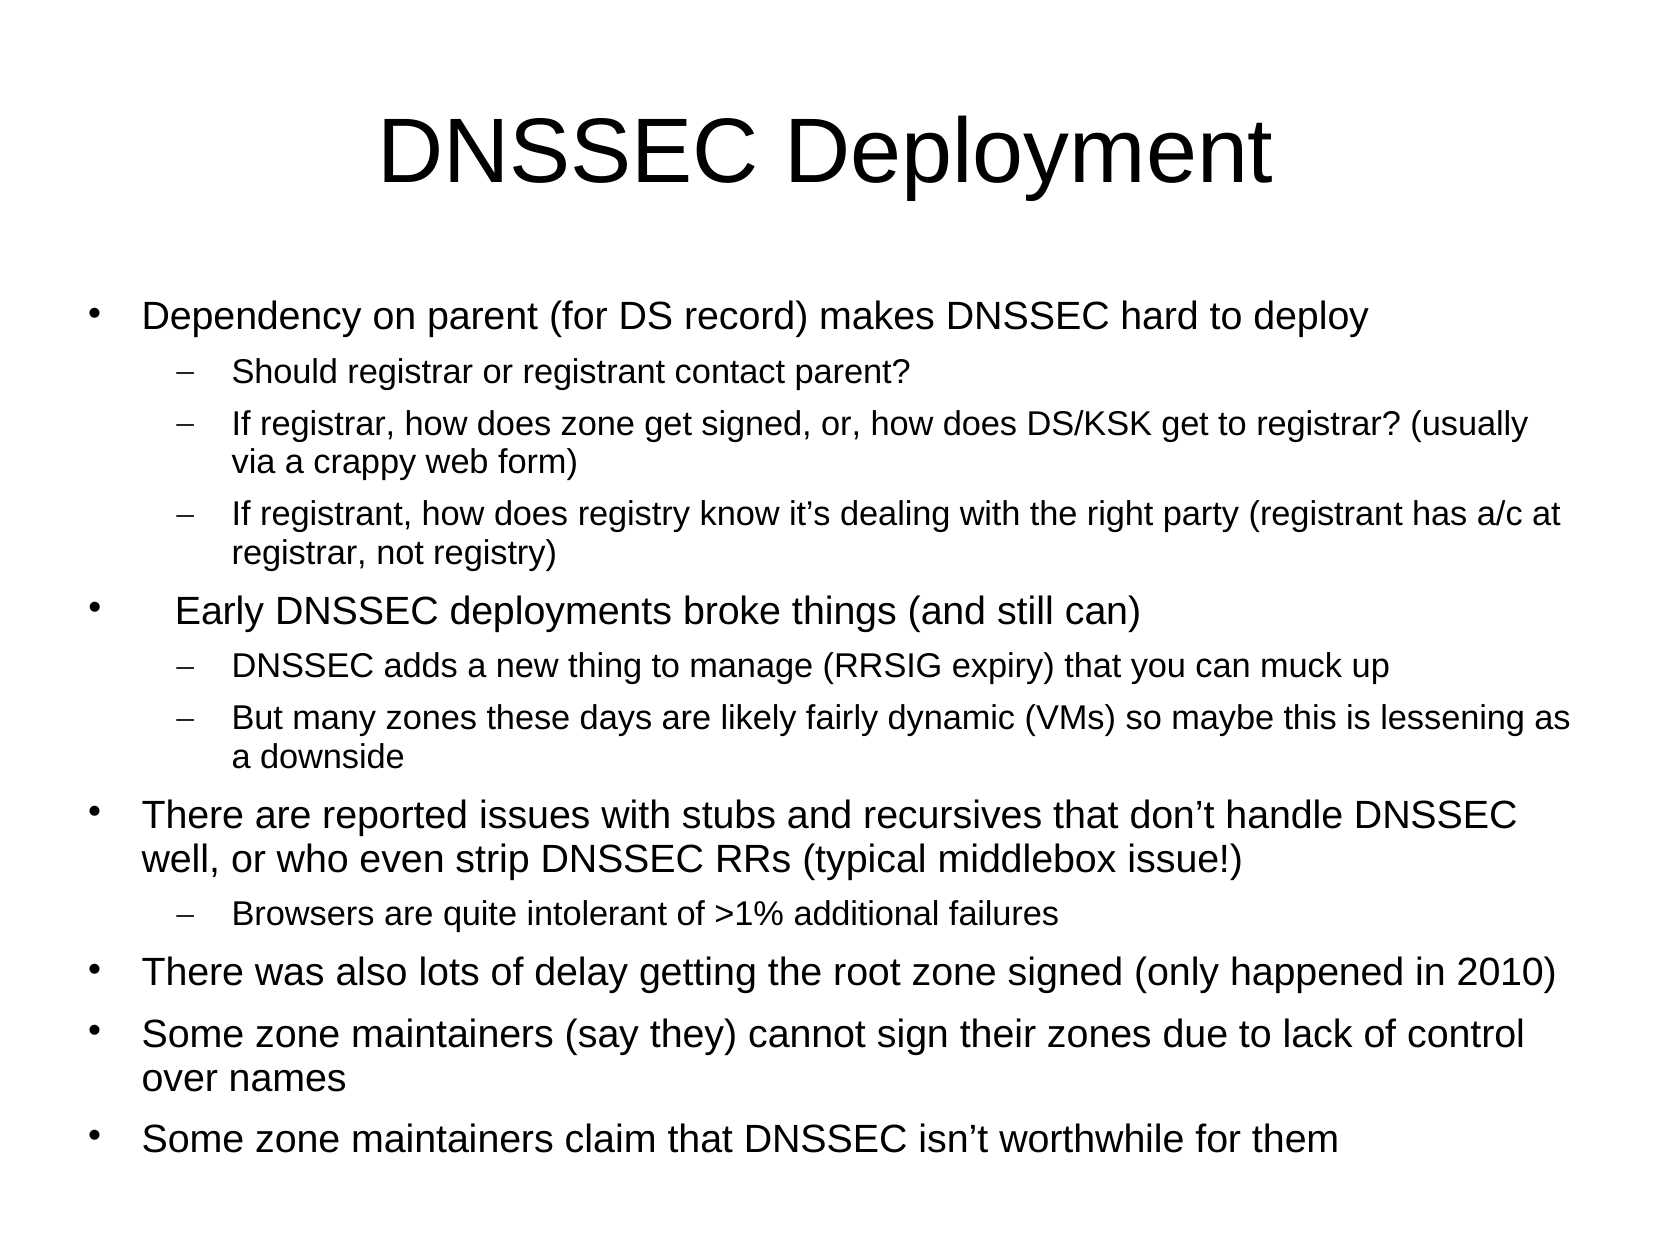

# DNSSEC Deployment
Dependency on parent (for DS record) makes DNSSEC hard to deploy
Should registrar or registrant contact parent?
If registrar, how does zone get signed, or, how does DS/KSK get to registrar? (usually via a crappy web form)
If registrant, how does registry know it’s dealing with the right party (registrant has a/c at registrar, not registry)
Early DNSSEC deployments broke things (and still can)
DNSSEC adds a new thing to manage (RRSIG expiry) that you can muck up
But many zones these days are likely fairly dynamic (VMs) so maybe this is lessening as a downside
There are reported issues with stubs and recursives that don’t handle DNSSEC well, or who even strip DNSSEC RRs (typical middlebox issue!)
Browsers are quite intolerant of >1% additional failures
There was also lots of delay getting the root zone signed (only happened in 2010)
Some zone maintainers (say they) cannot sign their zones due to lack of control over names
Some zone maintainers claim that DNSSEC isn’t worthwhile for them